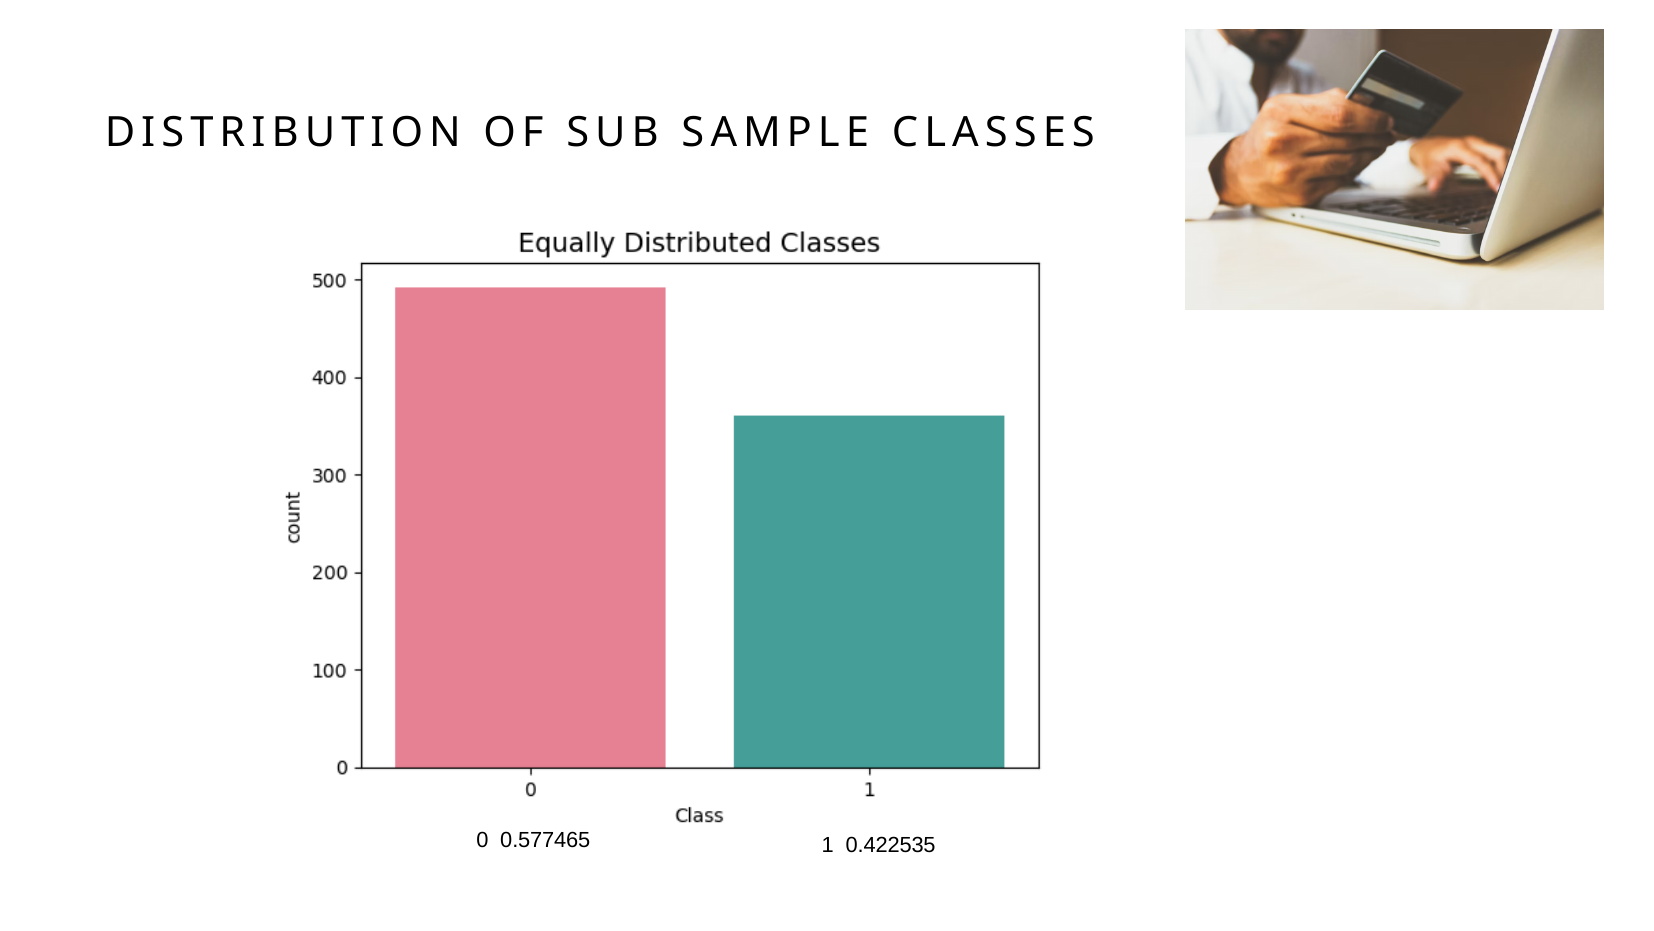

distribution of sub sample classes
0 0.577465
1 0.422535